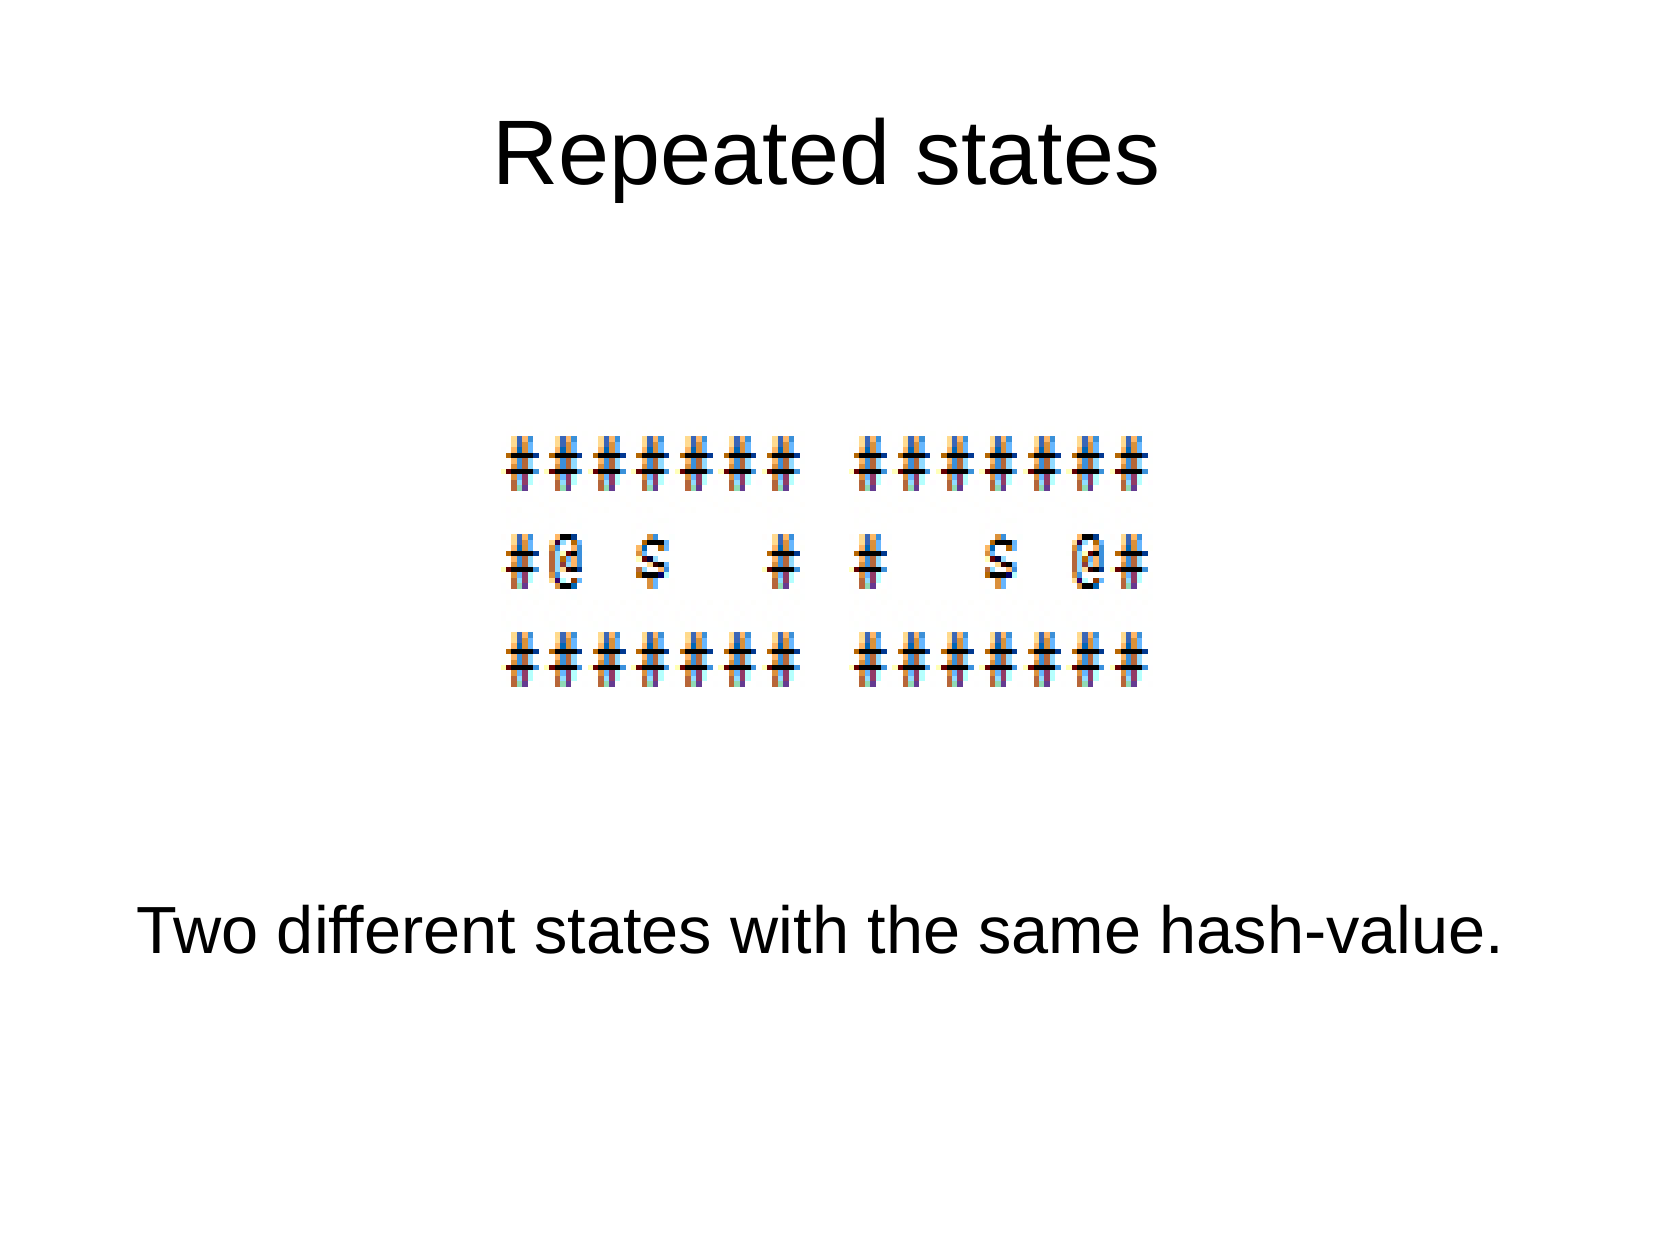

# Repeated states
Two different states with the same hash-value.